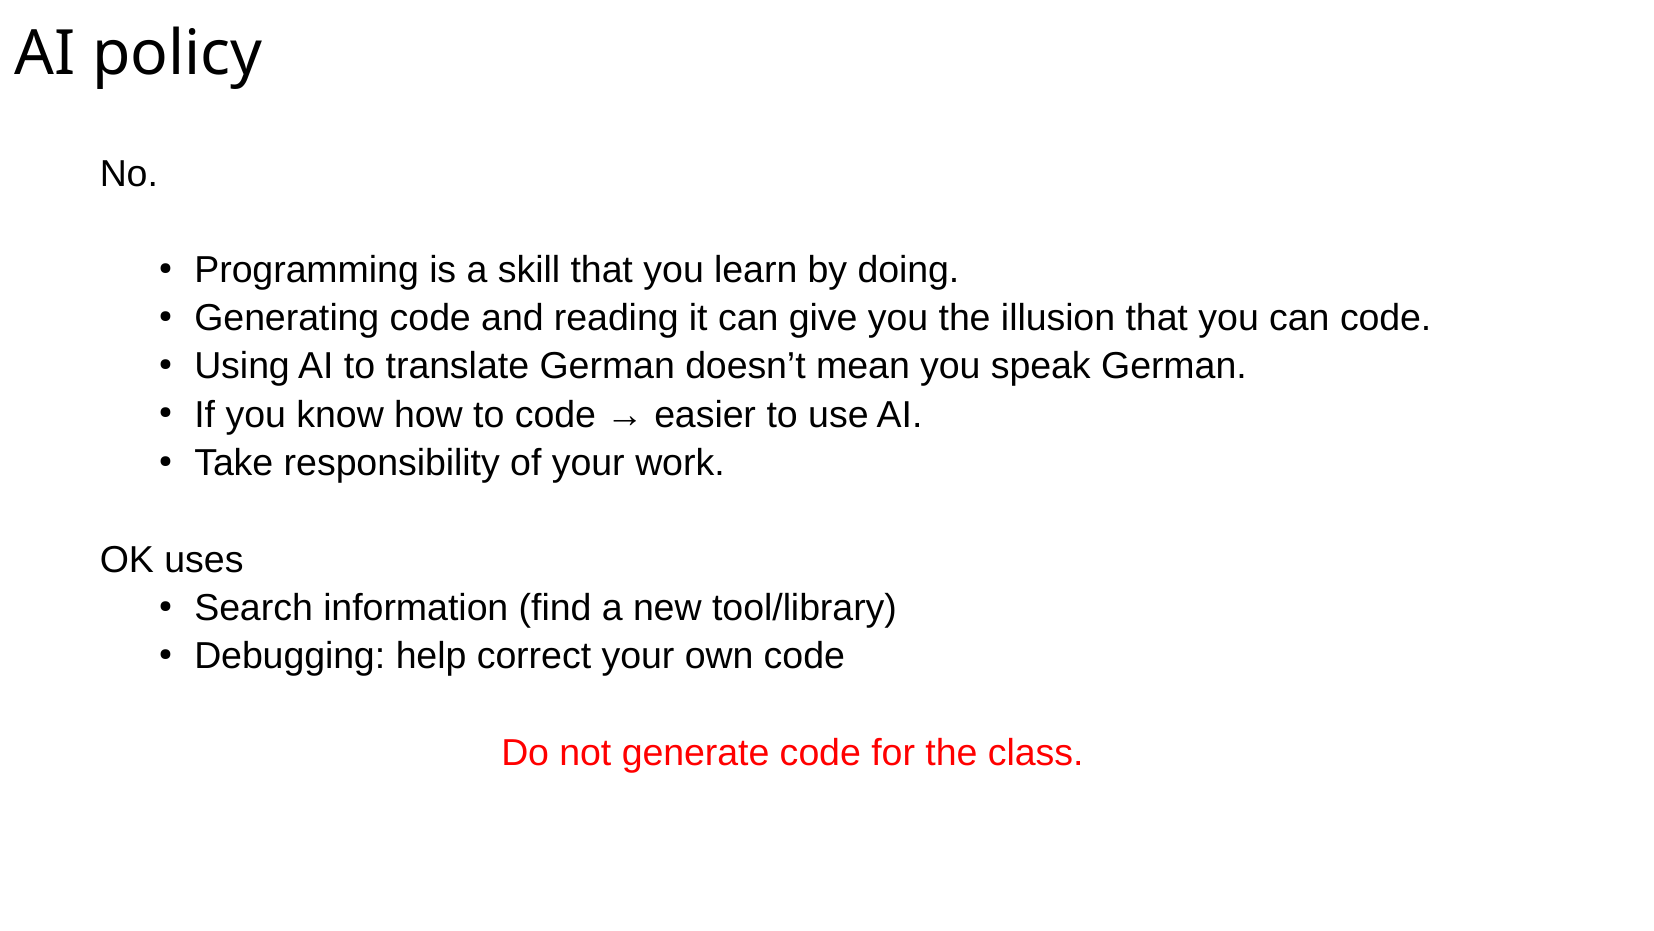

AI policy
No.
Programming is a skill that you learn by doing.
Generating code and reading it can give you the illusion that you can code.
Using AI to translate German doesn’t mean you speak German.
If you know how to code → easier to use AI.
Take responsibility of your work.
OK uses
Search information (find a new tool/library)
Debugging: help correct your own code
Do not generate code for the class.